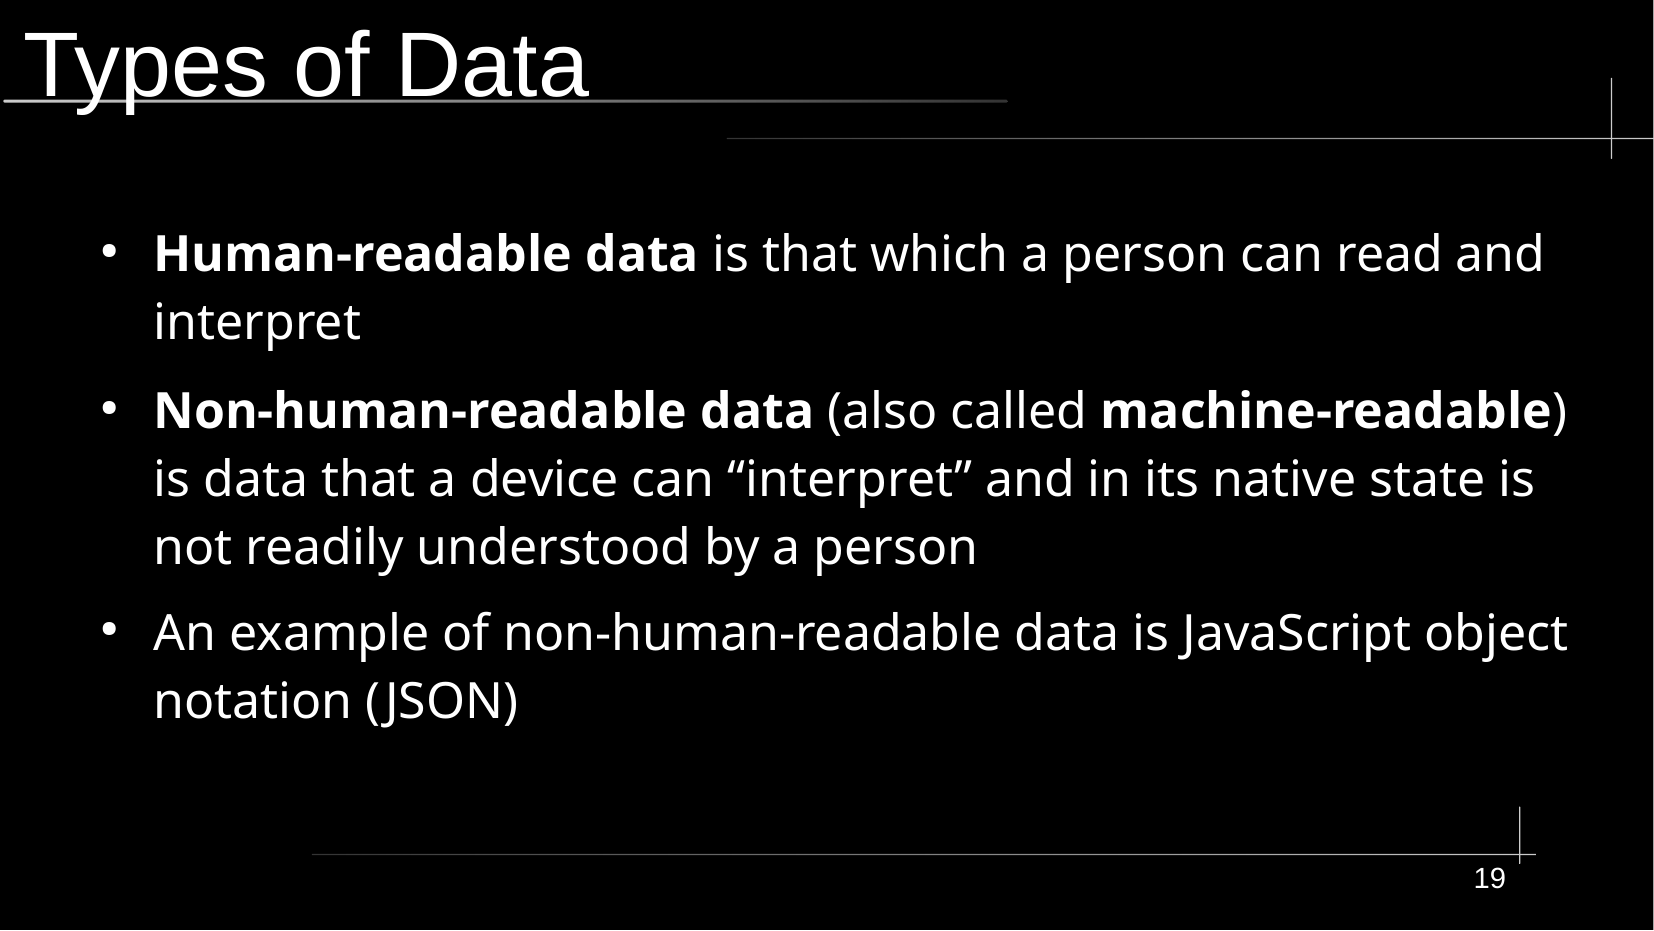

# Types of Data
Human-readable data is that which a person can read and interpret
Non-human-readable data (also called machine-readable) is data that a device can “interpret” and in its native state is not readily understood by a person
An example of non-human-readable data is JavaScript object notation (JSON)
19